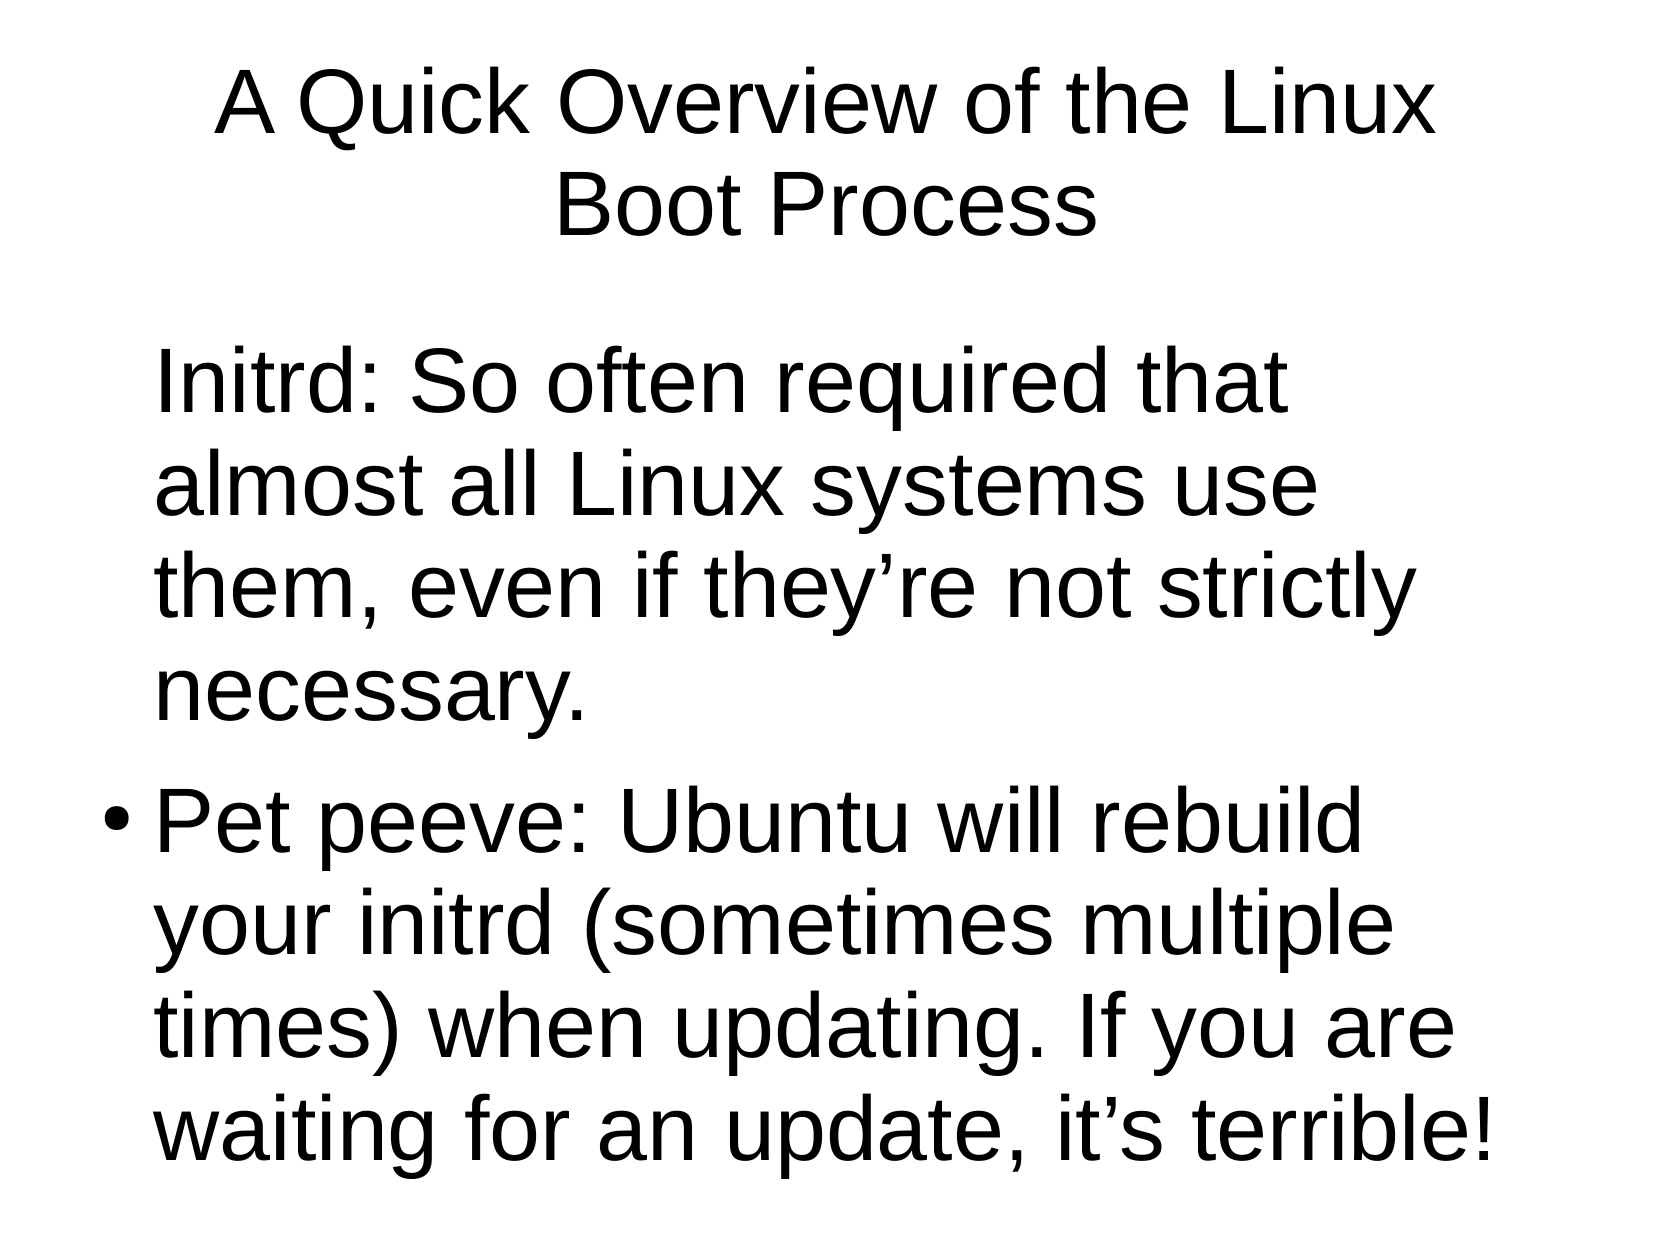

# A Quick Overview of the Linux Boot Process
Initrd: So often required that almost all Linux systems use them, even if they’re not strictly necessary.
Pet peeve: Ubuntu will rebuild your initrd (sometimes multiple times) when updating. If you are waiting for an update, it’s terrible!